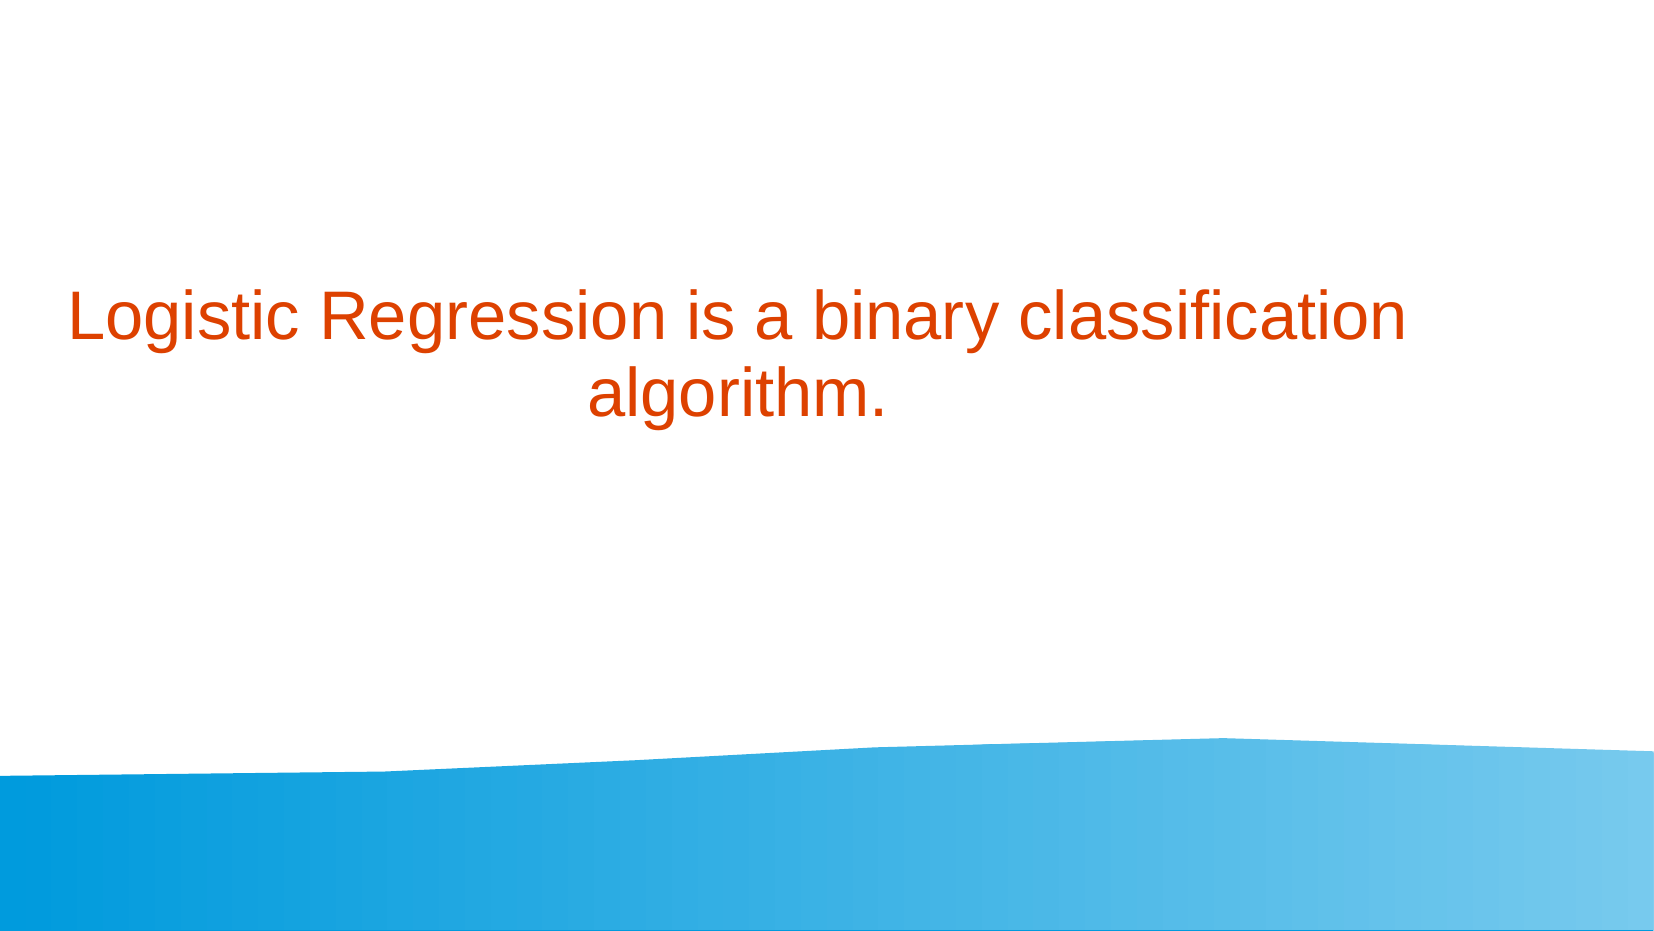

# Logistic Regression is a binary classification algorithm.